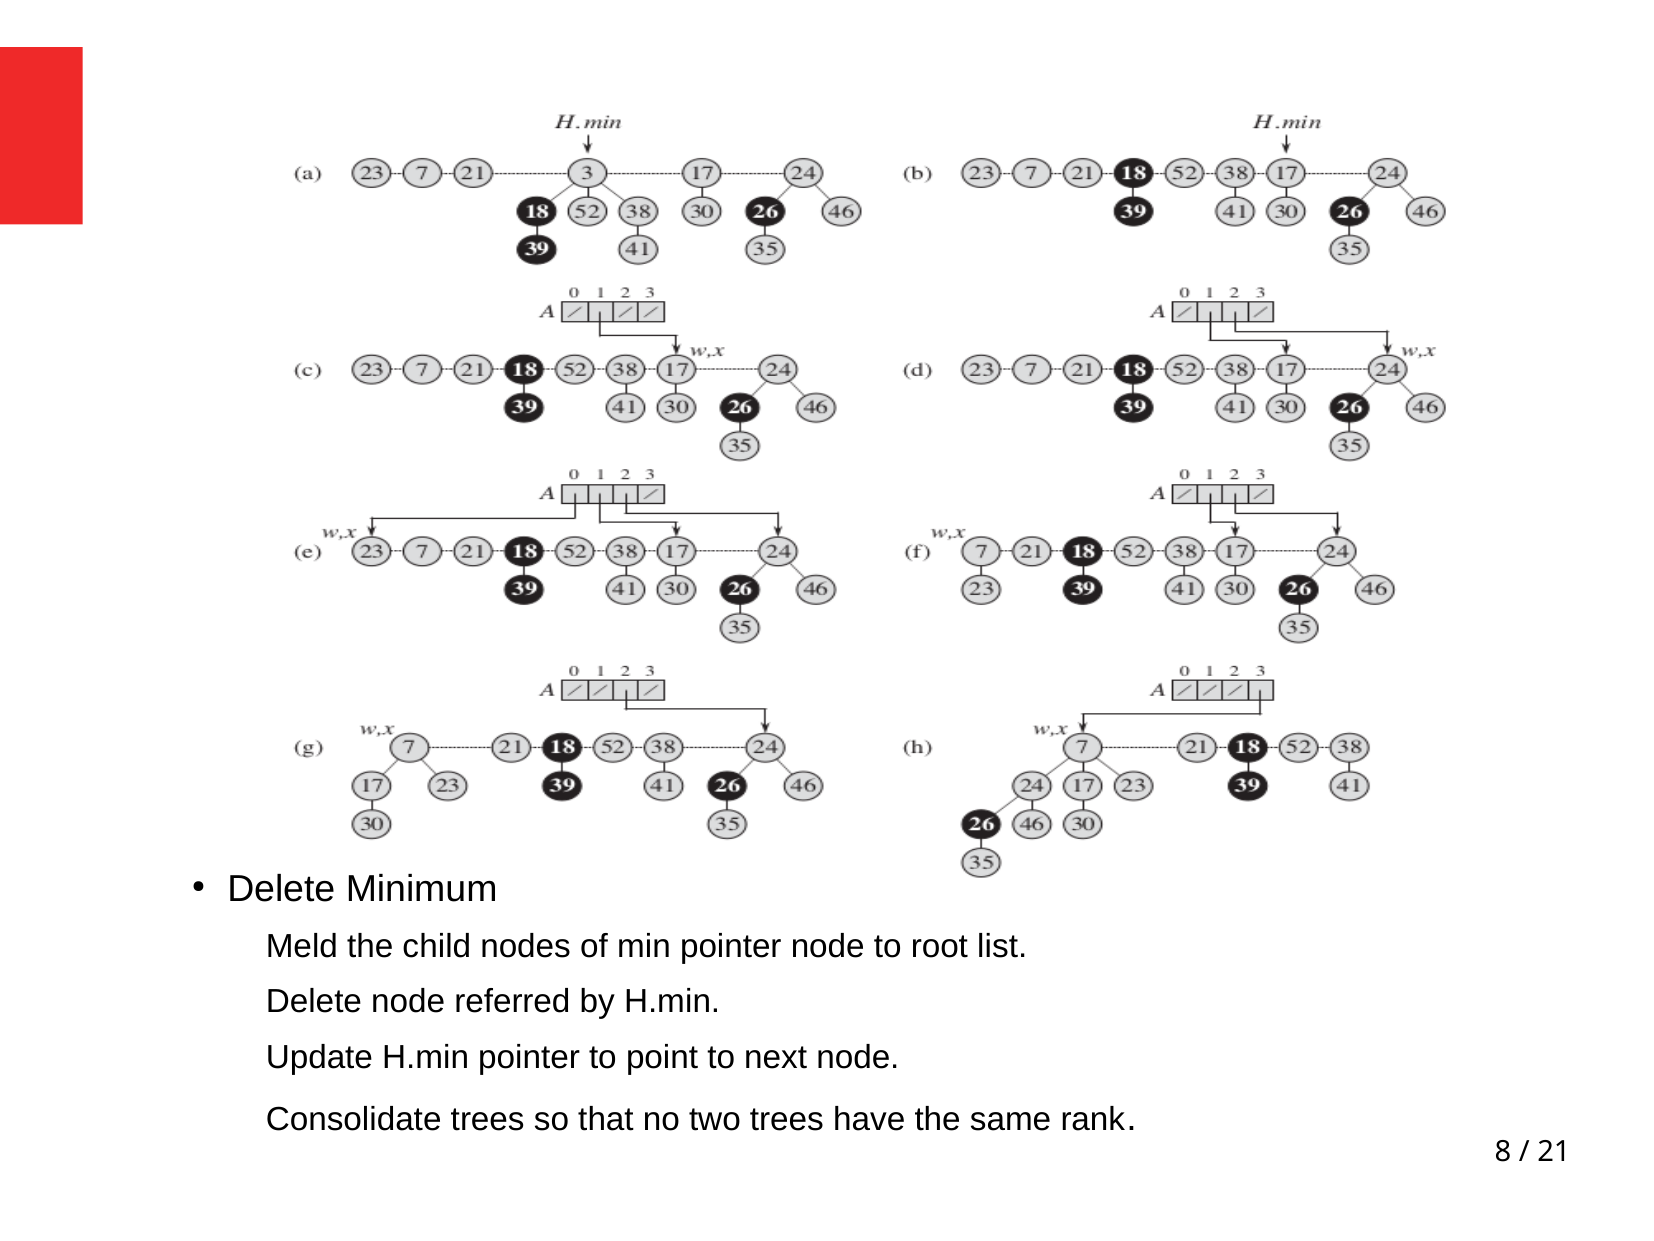

Delete Minimum
	Meld the child nodes of min pointer node to root list.
	Delete node referred by H.min.
	Update H.min pointer to point to next node.
	Consolidate trees so that no two trees have the same rank.
8